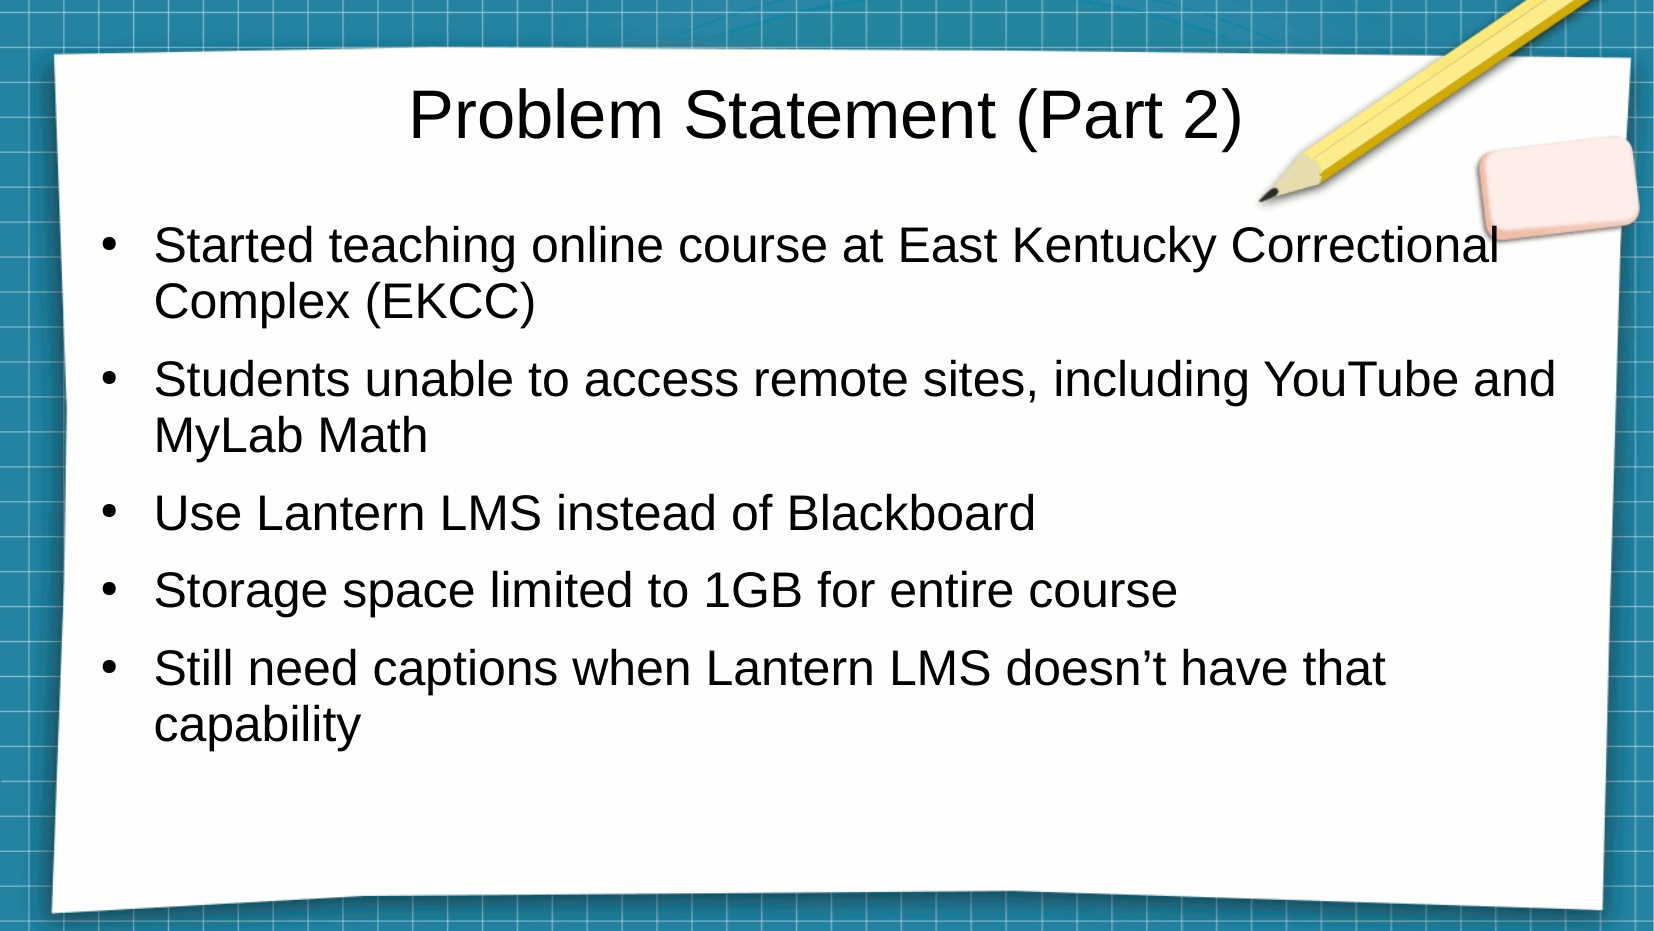

# Problem Statement (Part 2)
Started teaching online course at East Kentucky Correctional Complex (EKCC)
Students unable to access remote sites, including YouTube and MyLab Math
Use Lantern LMS instead of Blackboard
Storage space limited to 1GB for entire course
Still need captions when Lantern LMS doesn’t have that capability